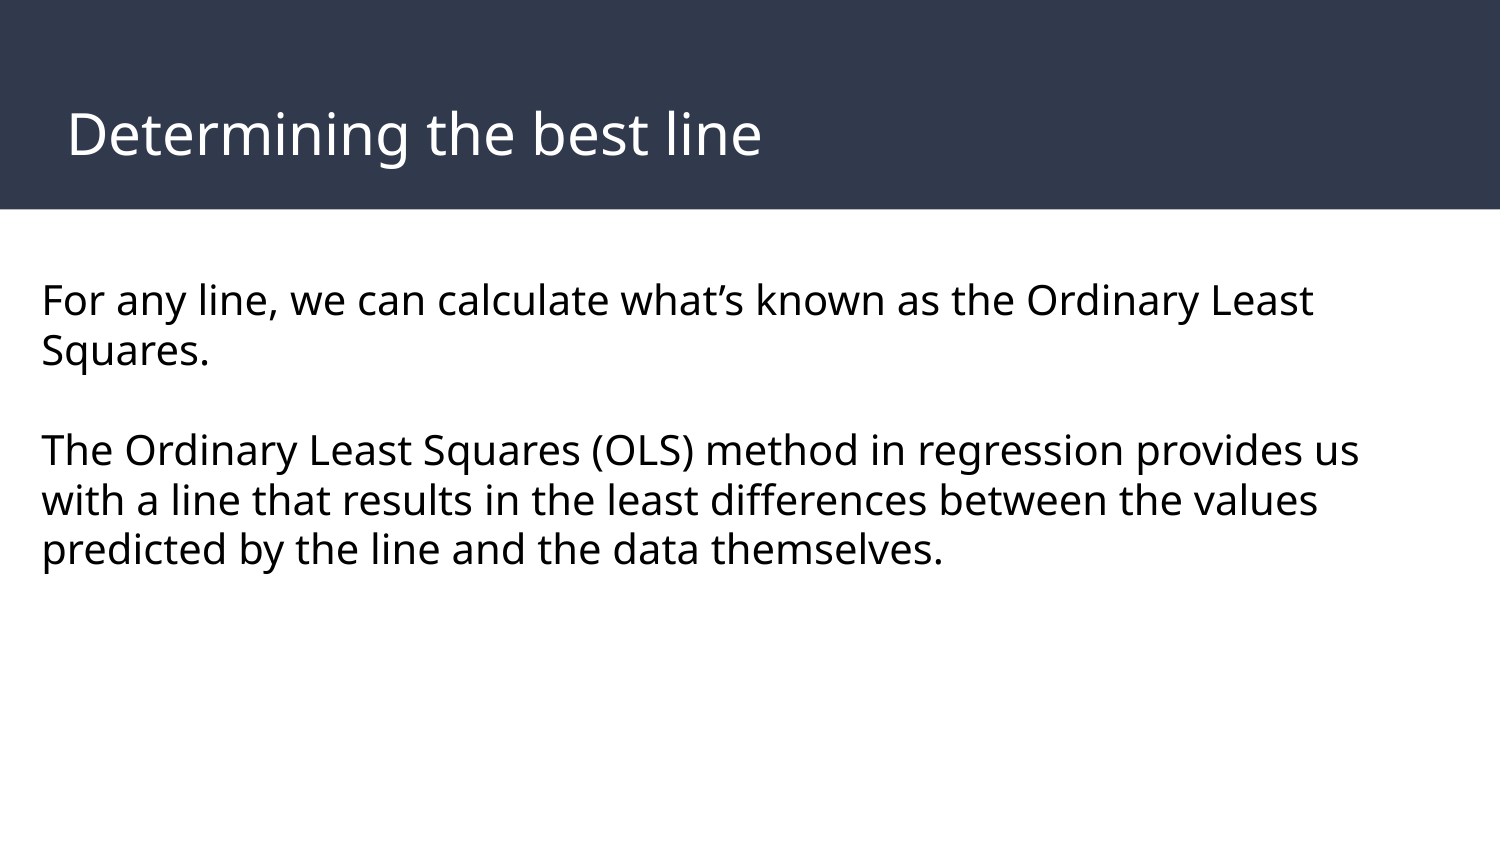

# Determining the best line
For any line, we can calculate what’s known as the Ordinary Least Squares.
The Ordinary Least Squares (OLS) method in regression provides us with a line that results in the least differences between the values predicted by the line and the data themselves.